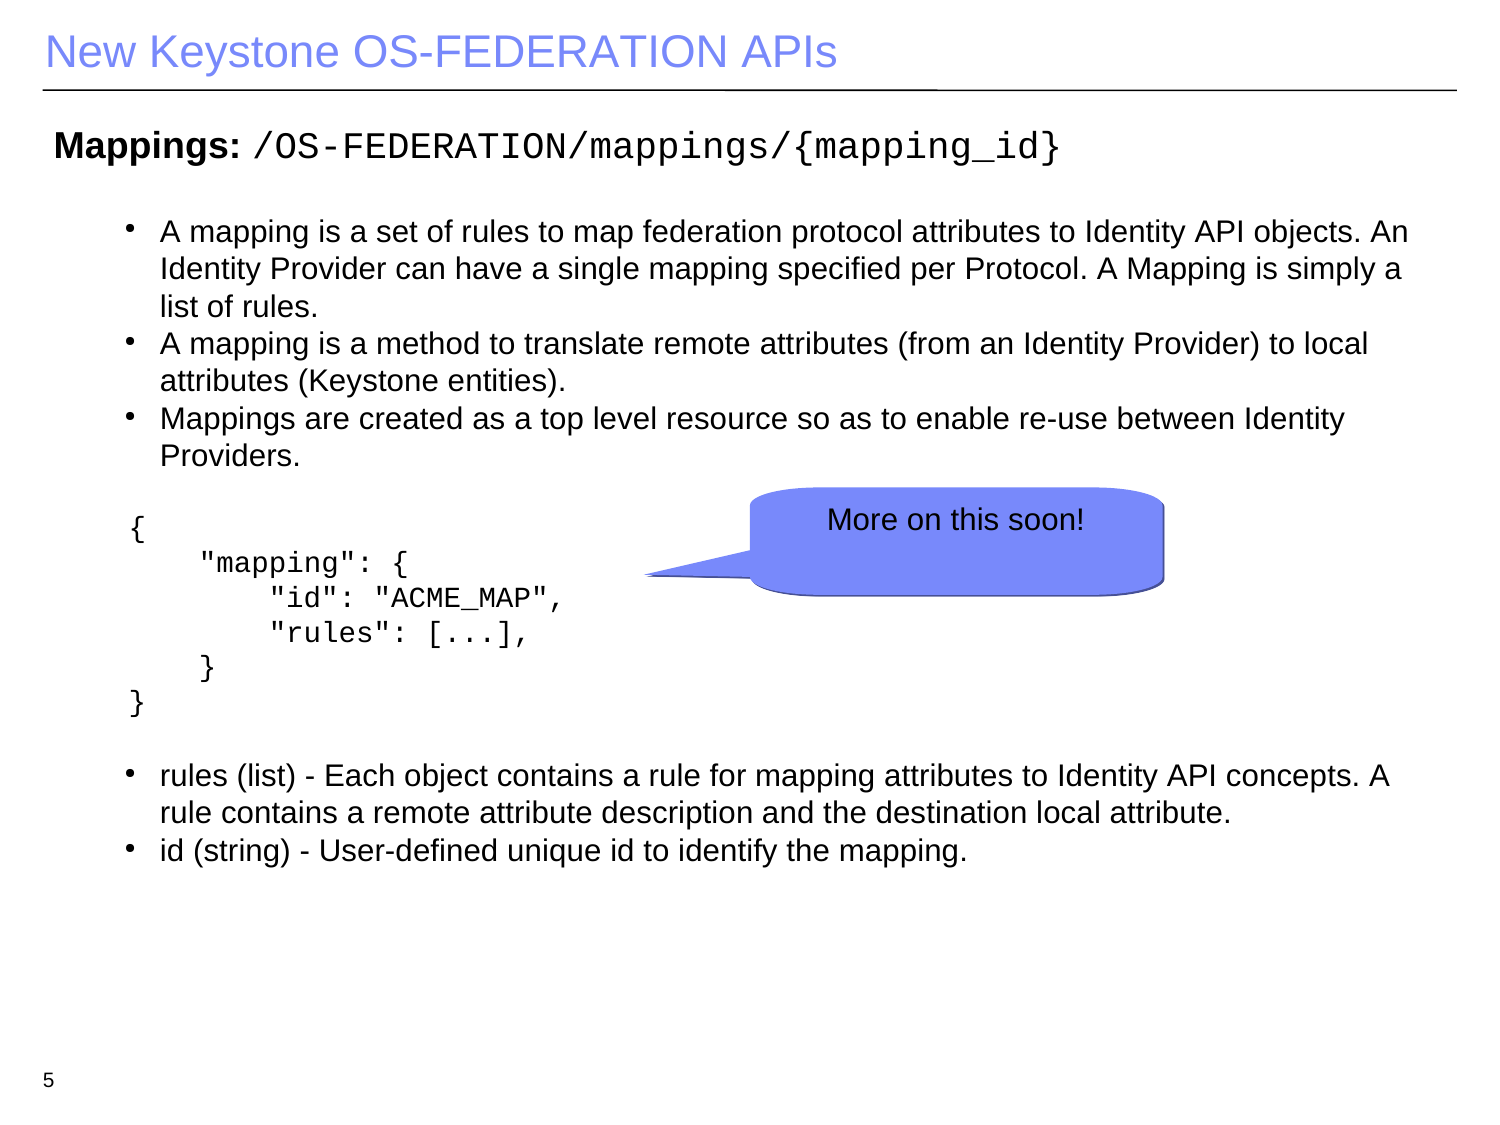

New Keystone OS-FEDERATION APIs
Mappings: /OS-FEDERATION/mappings/{mapping_id}
A mapping is a set of rules to map federation protocol attributes to Identity API objects. An Identity Provider can have a single mapping specified per Protocol. A Mapping is simply a list of rules.
A mapping is a method to translate remote attributes (from an Identity Provider) to local attributes (Keystone entities).
Mappings are created as a top level resource so as to enable re-use between Identity Providers.
	{
	 "mapping": {
	 "id": "ACME_MAP",
	 "rules": [...],
	 }
	}
rules (list) - Each object contains a rule for mapping attributes to Identity API concepts. A rule contains a remote attribute description and the destination local attribute.
id (string) - User-defined unique id to identify the mapping.
More on this soon!